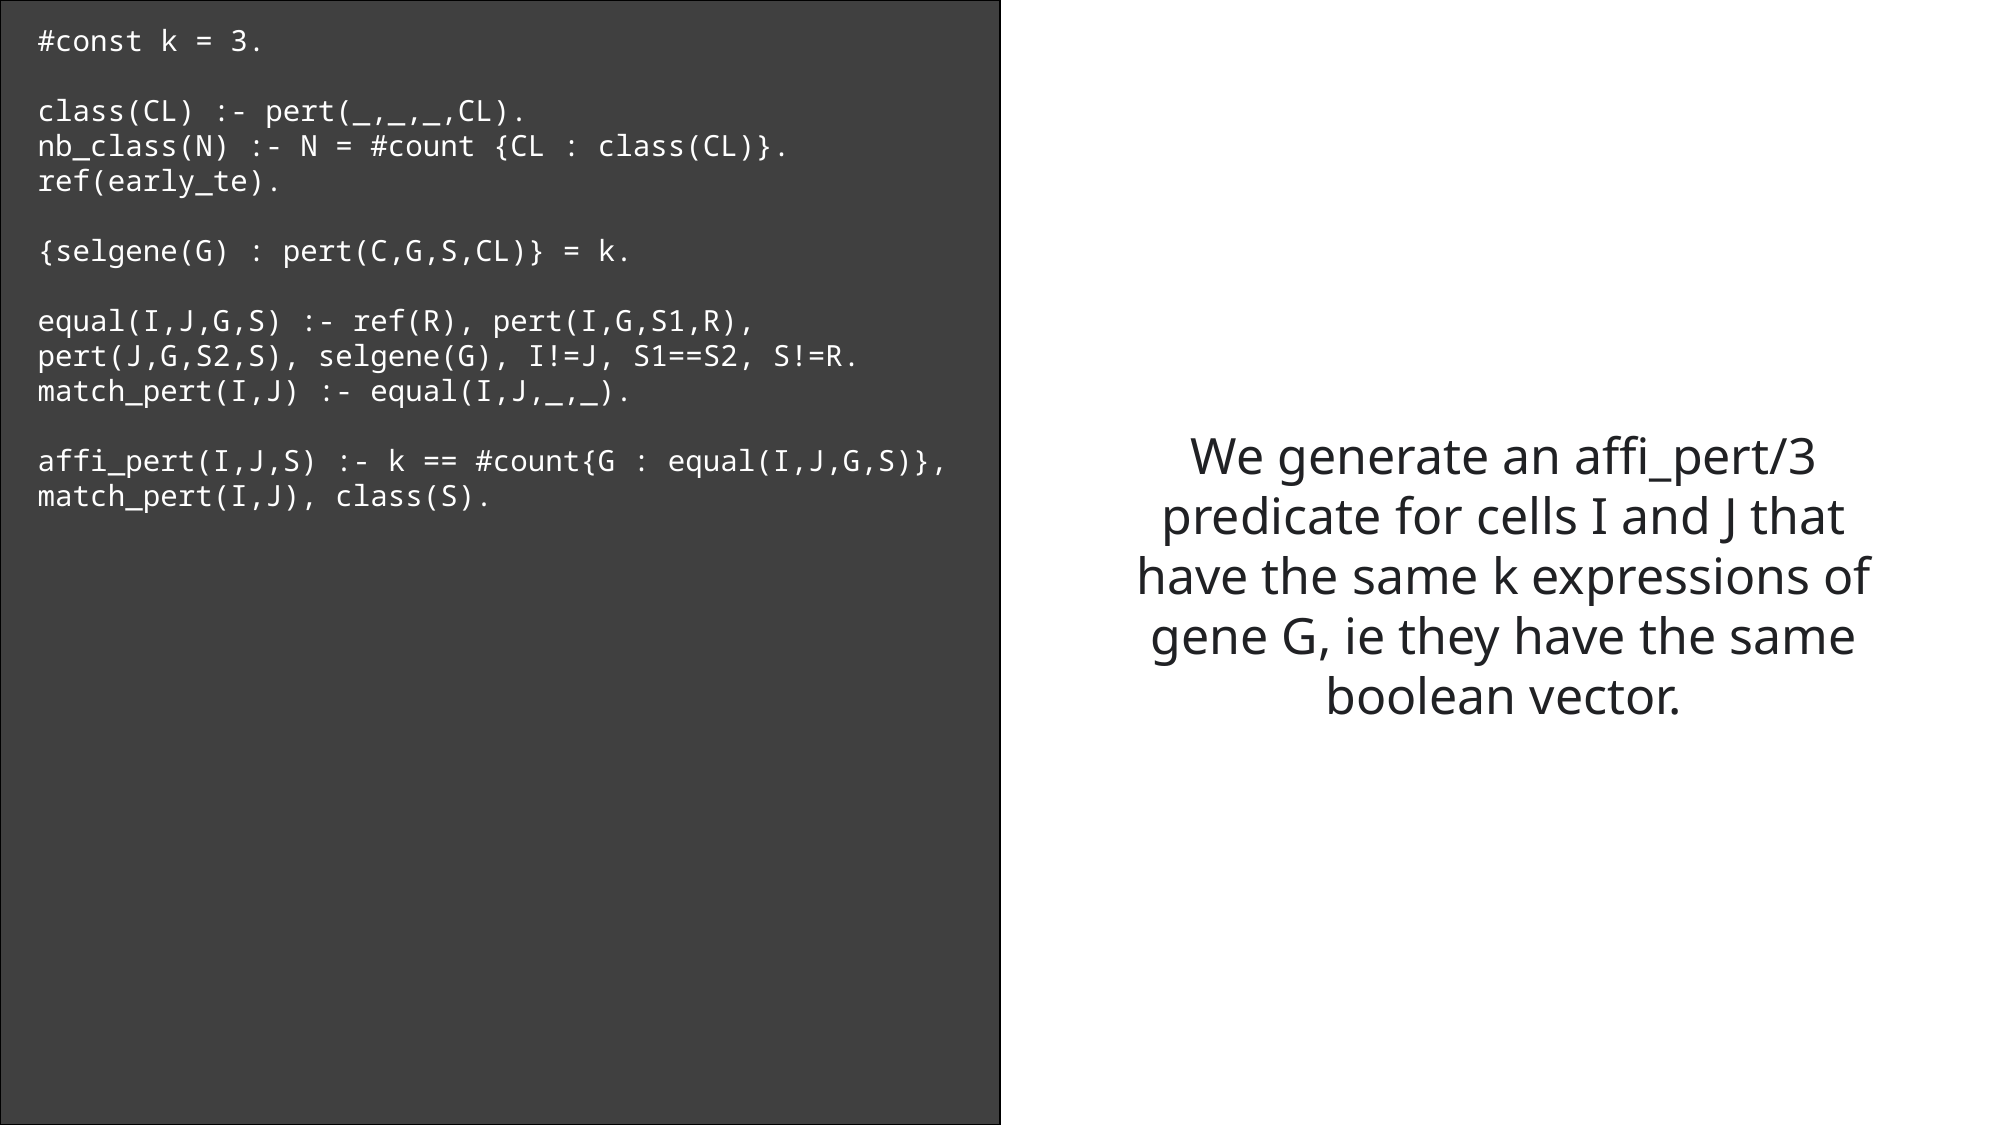

#const k = 3.
class(CL) :- pert(_,_,_,CL).
nb_class(N) :- N = #count {CL : class(CL)}.
ref(early_te).
{selgene(G) : pert(C,G,S,CL)} = k.
equal(I,J,G,S) :- ref(R), pert(I,G,S1,R), pert(J,G,S2,S), selgene(G), I!=J, S1==S2, S!=R.
match_pert(I,J) :- equal(I,J,_,_).
affi_pert(I,J,S) :- k == #count{G : equal(I,J,G,S)}, match_pert(I,J), class(S).
We generate an affi_pert/3 predicate for cells I and J that have the same k expressions of gene G, ie they have the same boolean vector.